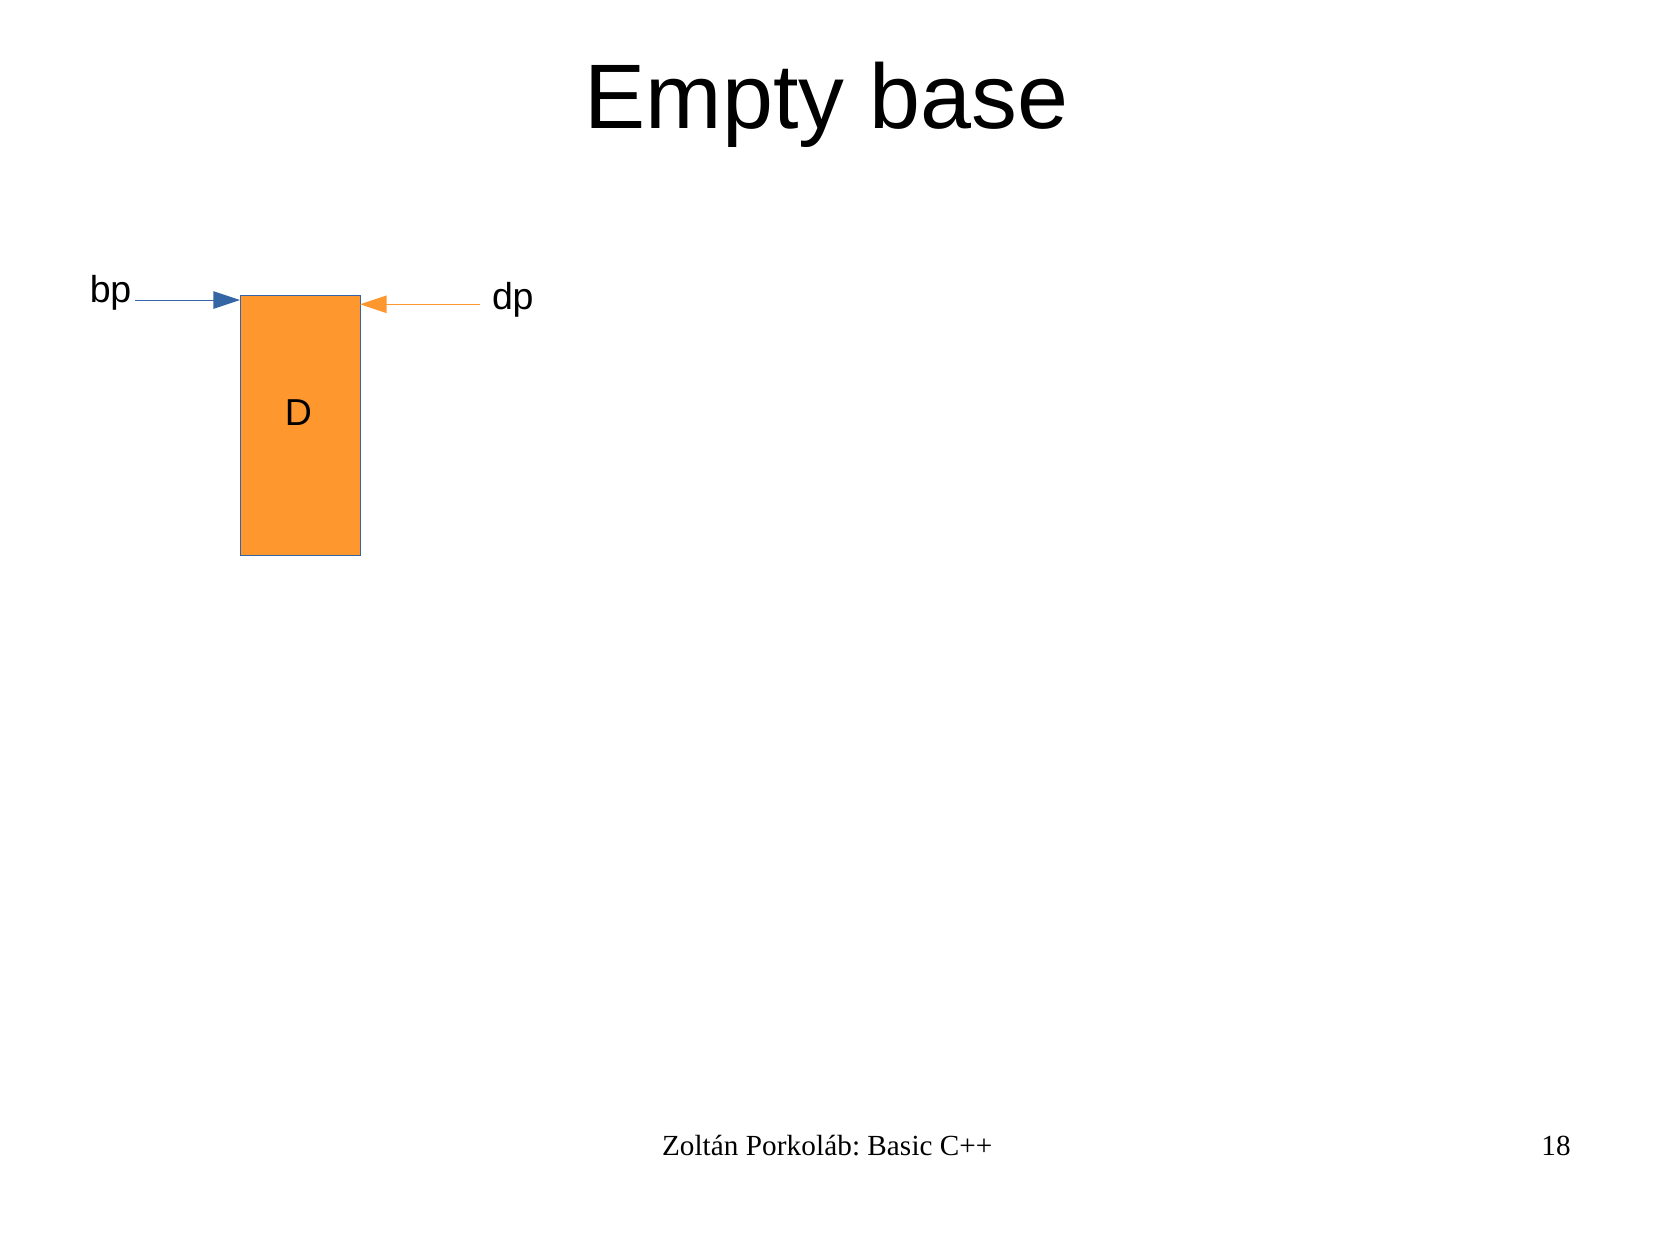

# Empty base
bp
dp
D
Zoltán Porkoláb: Basic C++
18